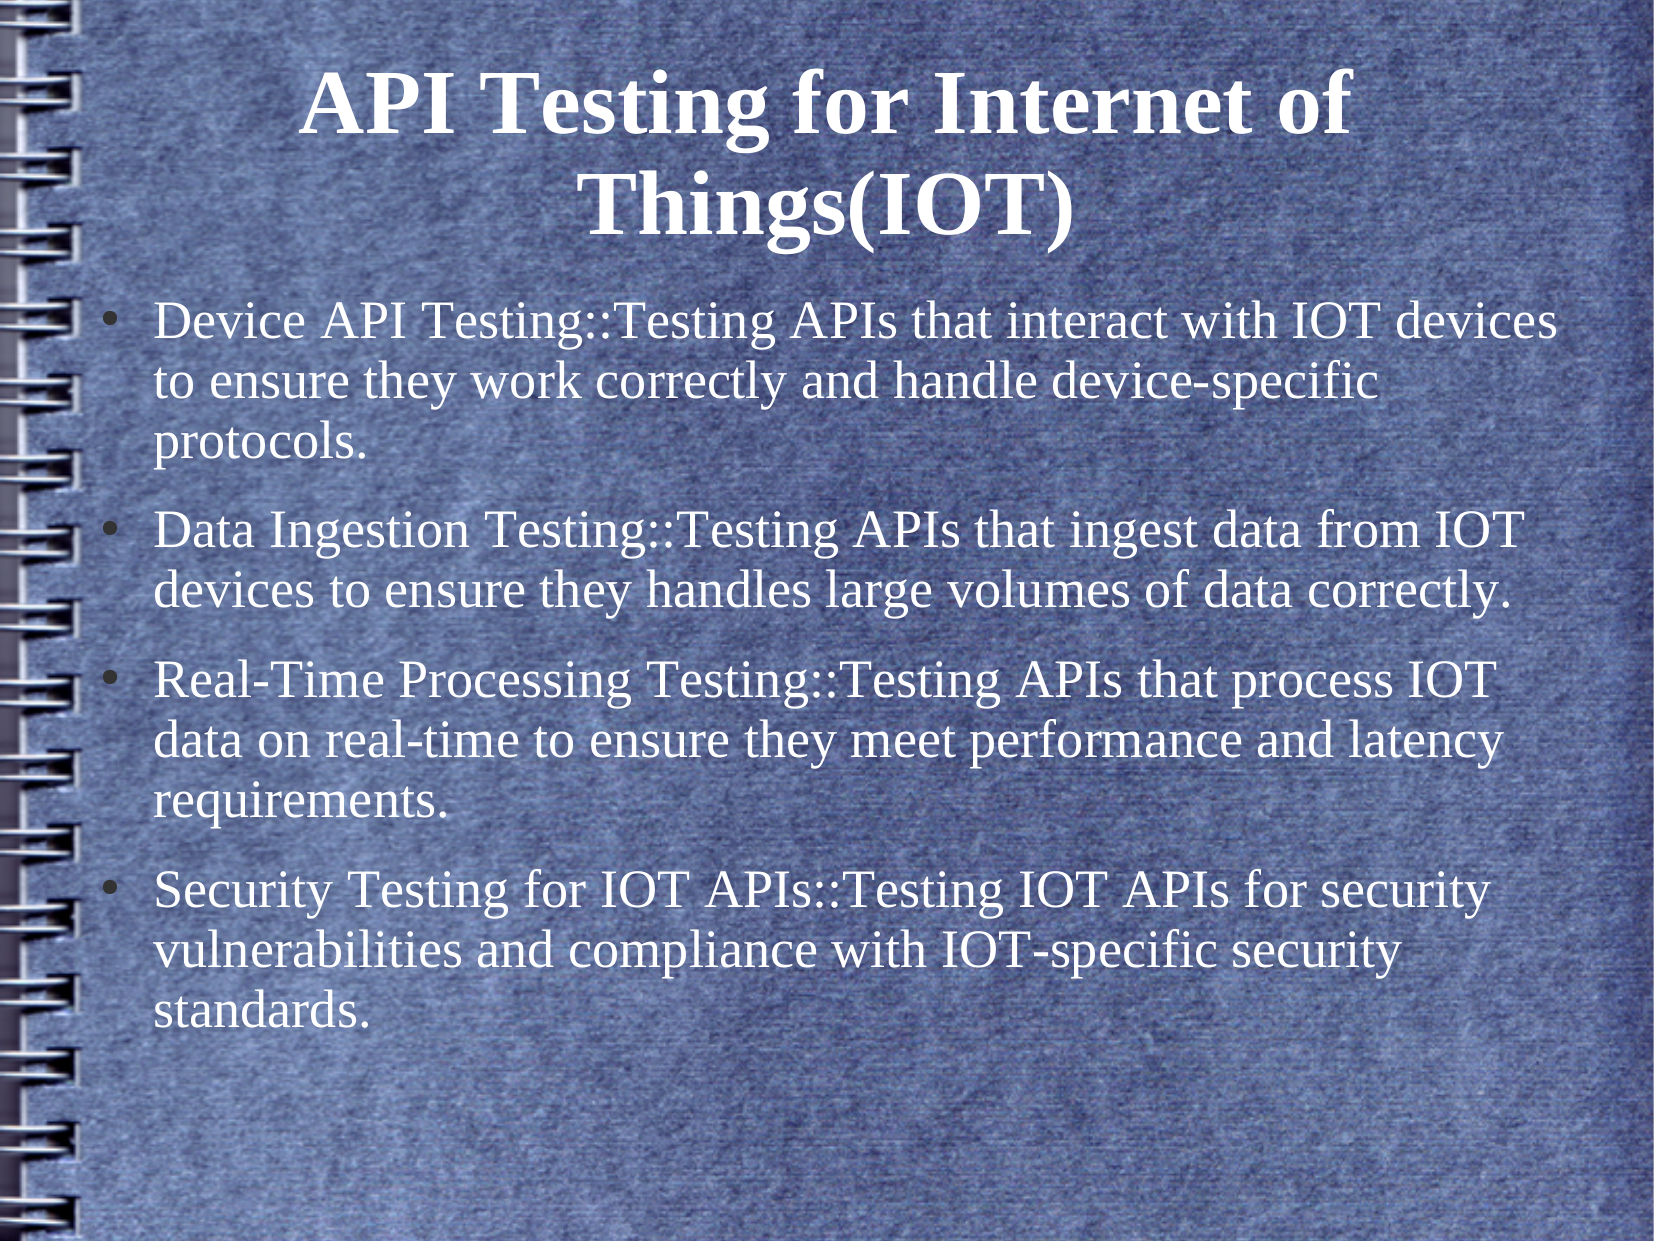

# API Testing for Internet of Things(IOT)
Device API Testing::Testing APIs that interact with IOT devices to ensure they work correctly and handle device-specific protocols.
Data Ingestion Testing::Testing APIs that ingest data from IOT devices to ensure they handles large volumes of data correctly.
Real-Time Processing Testing::Testing APIs that process IOT data on real-time to ensure they meet performance and latency requirements.
Security Testing for IOT APIs::Testing IOT APIs for security vulnerabilities and compliance with IOT-specific security standards.